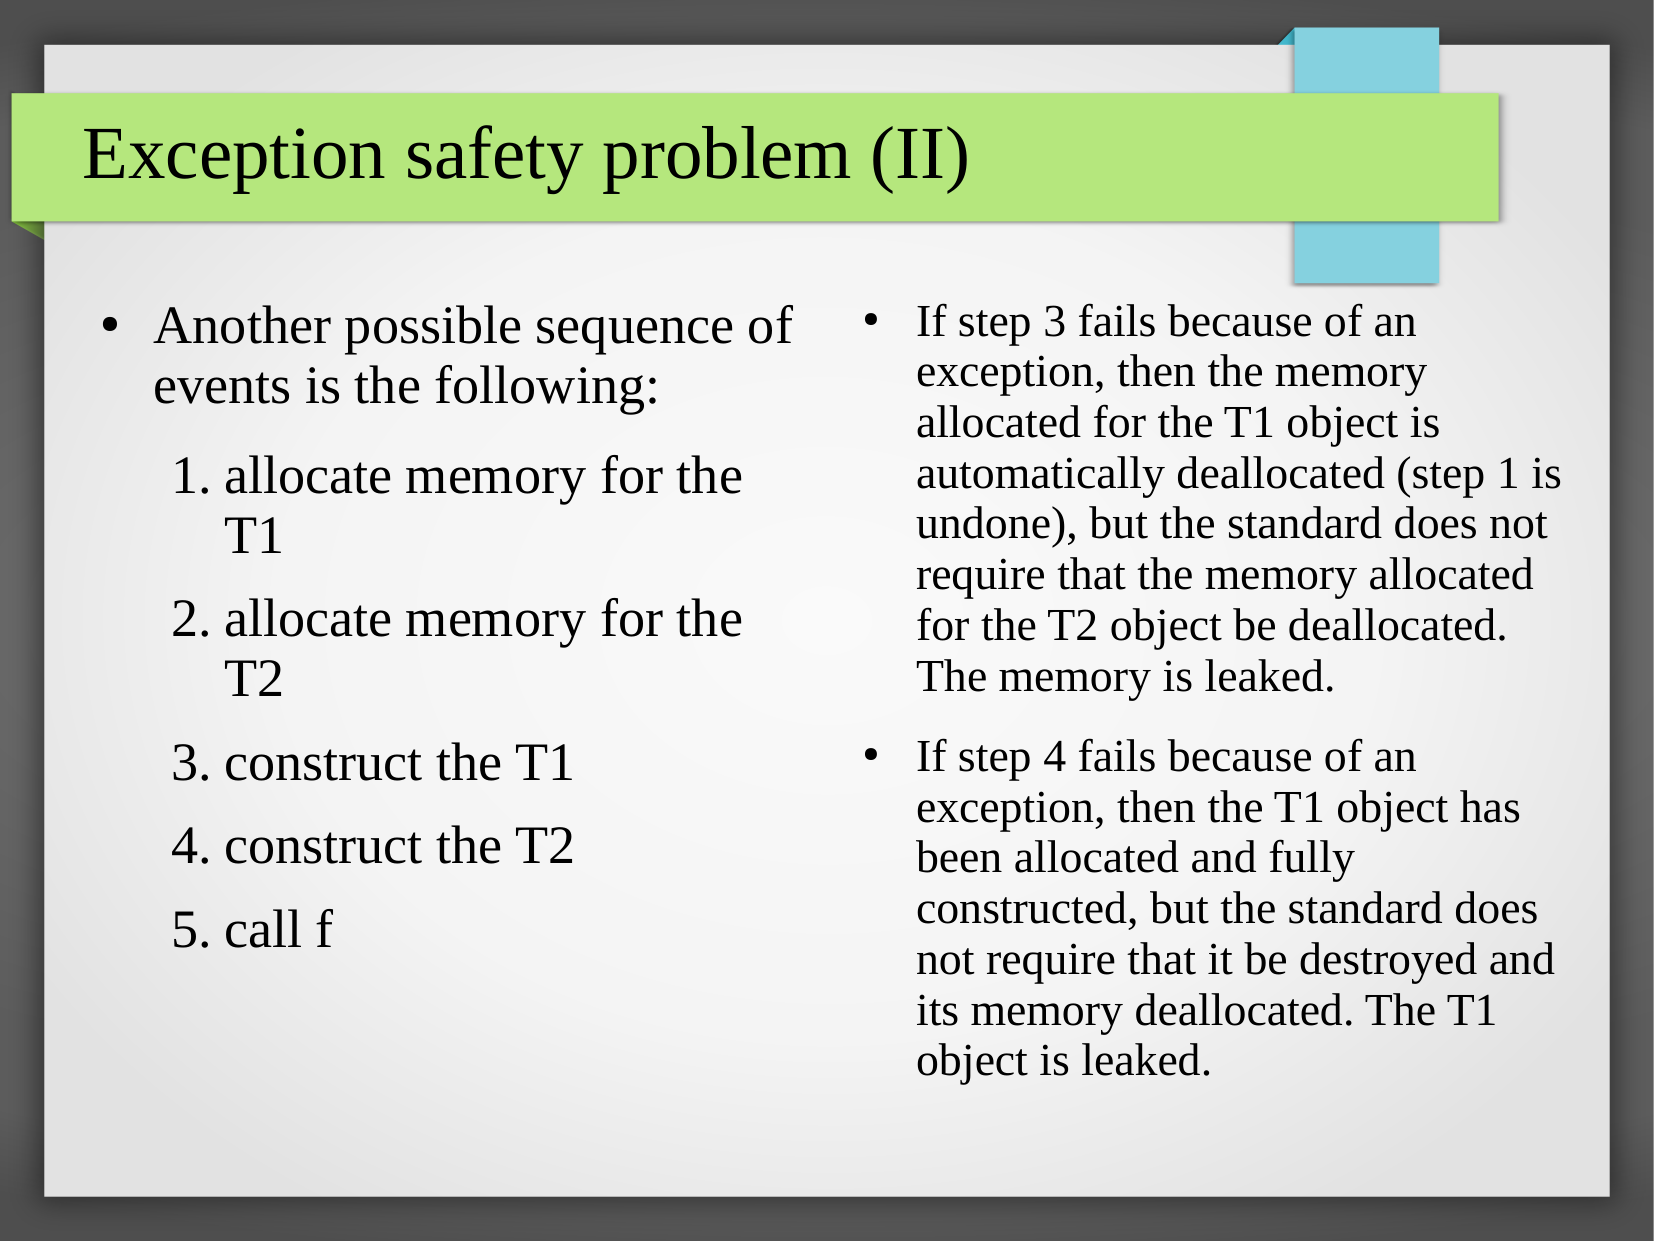

# Exception safety problem (II)
Another possible sequence of events is the following:
allocate memory for the T1
allocate memory for the T2
construct the T1
construct the T2
call f
If step 3 fails because of an exception, then the memory allocated for the T1 object is automatically deallocated (step 1 is undone), but the standard does not require that the memory allocated for the T2 object be deallocated. The memory is leaked.
If step 4 fails because of an exception, then the T1 object has been allocated and fully constructed, but the standard does not require that it be destroyed and its memory deallocated. The T1 object is leaked.